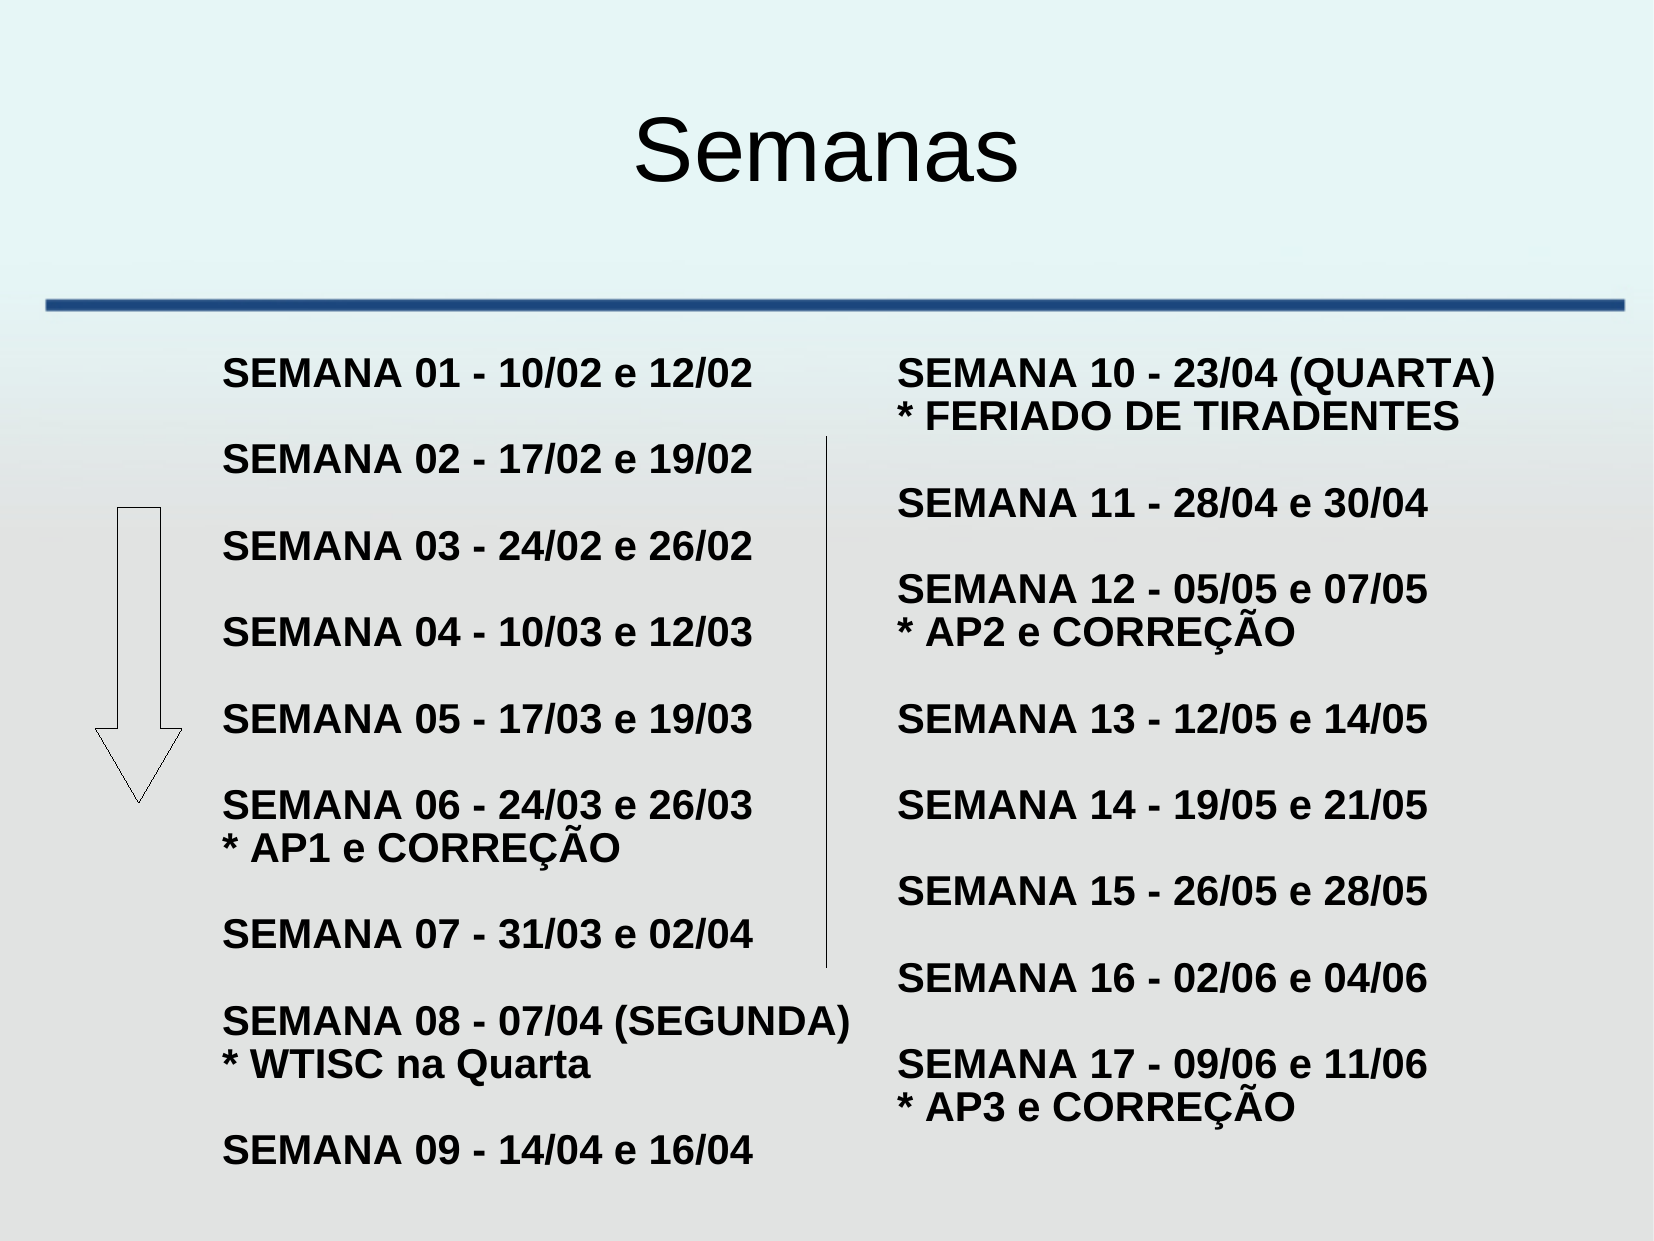

Semanas
# SEMANA 01 - 10/02 e 12/02		SEMANA 10 - 23/04 (QUARTA) * FERIADO DE TIRADENTES SEMANA 02 - 17/02 e 19/02 SEMANA 11 - 28/04 e 30/04 SEMANA 03 - 24/02 e 26/02 SEMANA 12 - 05/05 e 07/05 SEMANA 04 - 10/03 e 12/03		* AP2 e CORREÇÃO SEMANA 05 - 17/03 e 19/03		SEMANA 13 - 12/05 e 14/05 SEMANA 06 - 24/03 e 26/03		SEMANA 14 - 19/05 e 21/05 * AP1 e CORREÇÃO SEMANA 15 - 26/05 e 28/05 SEMANA 07 - 31/03 e 02/04 SEMANA 16 - 02/06 e 04/06 SEMANA 08 - 07/04 (SEGUNDA) * WTISC na Quarta					SEMANA 17 - 09/06 e 11/06 * AP3 e CORREÇÃO SEMANA 09 - 14/04 e 16/04